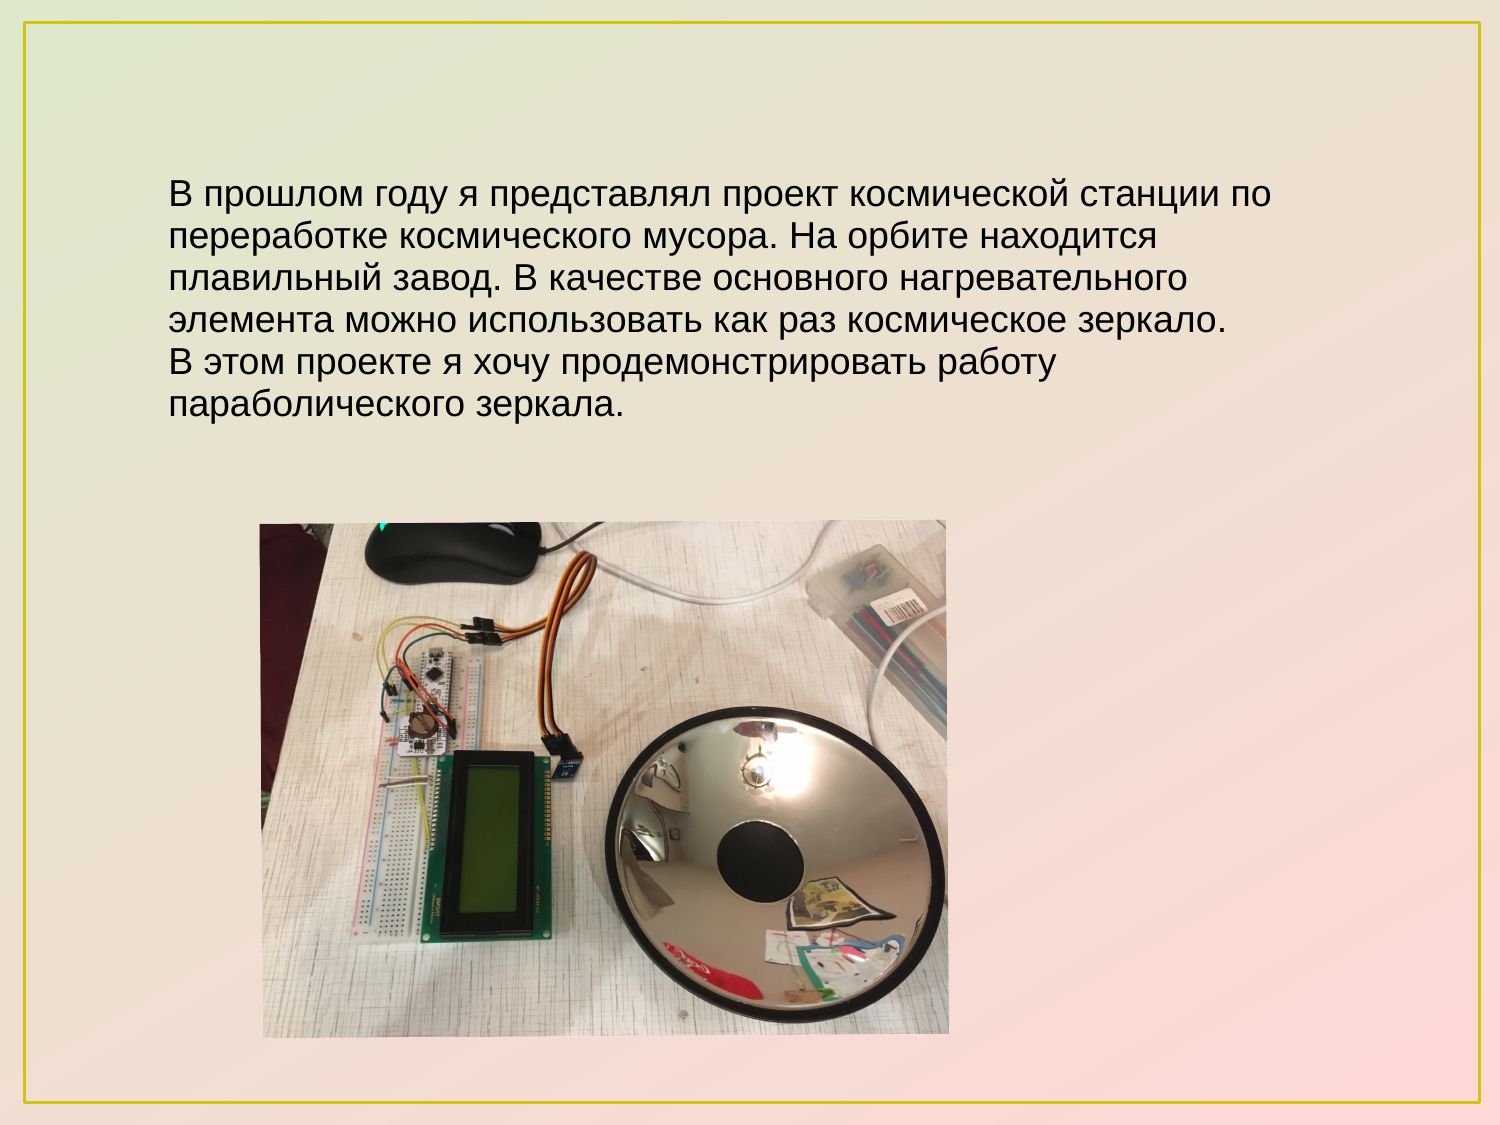

В прошлом году я представлял проект космической станции по переработке космического мусора. На орбите находится плавильный завод. В качестве основного нагревательного элемента можно использовать как раз космическое зеркало.
В этом проекте я хочу продемонстрировать работу параболического зеркала.